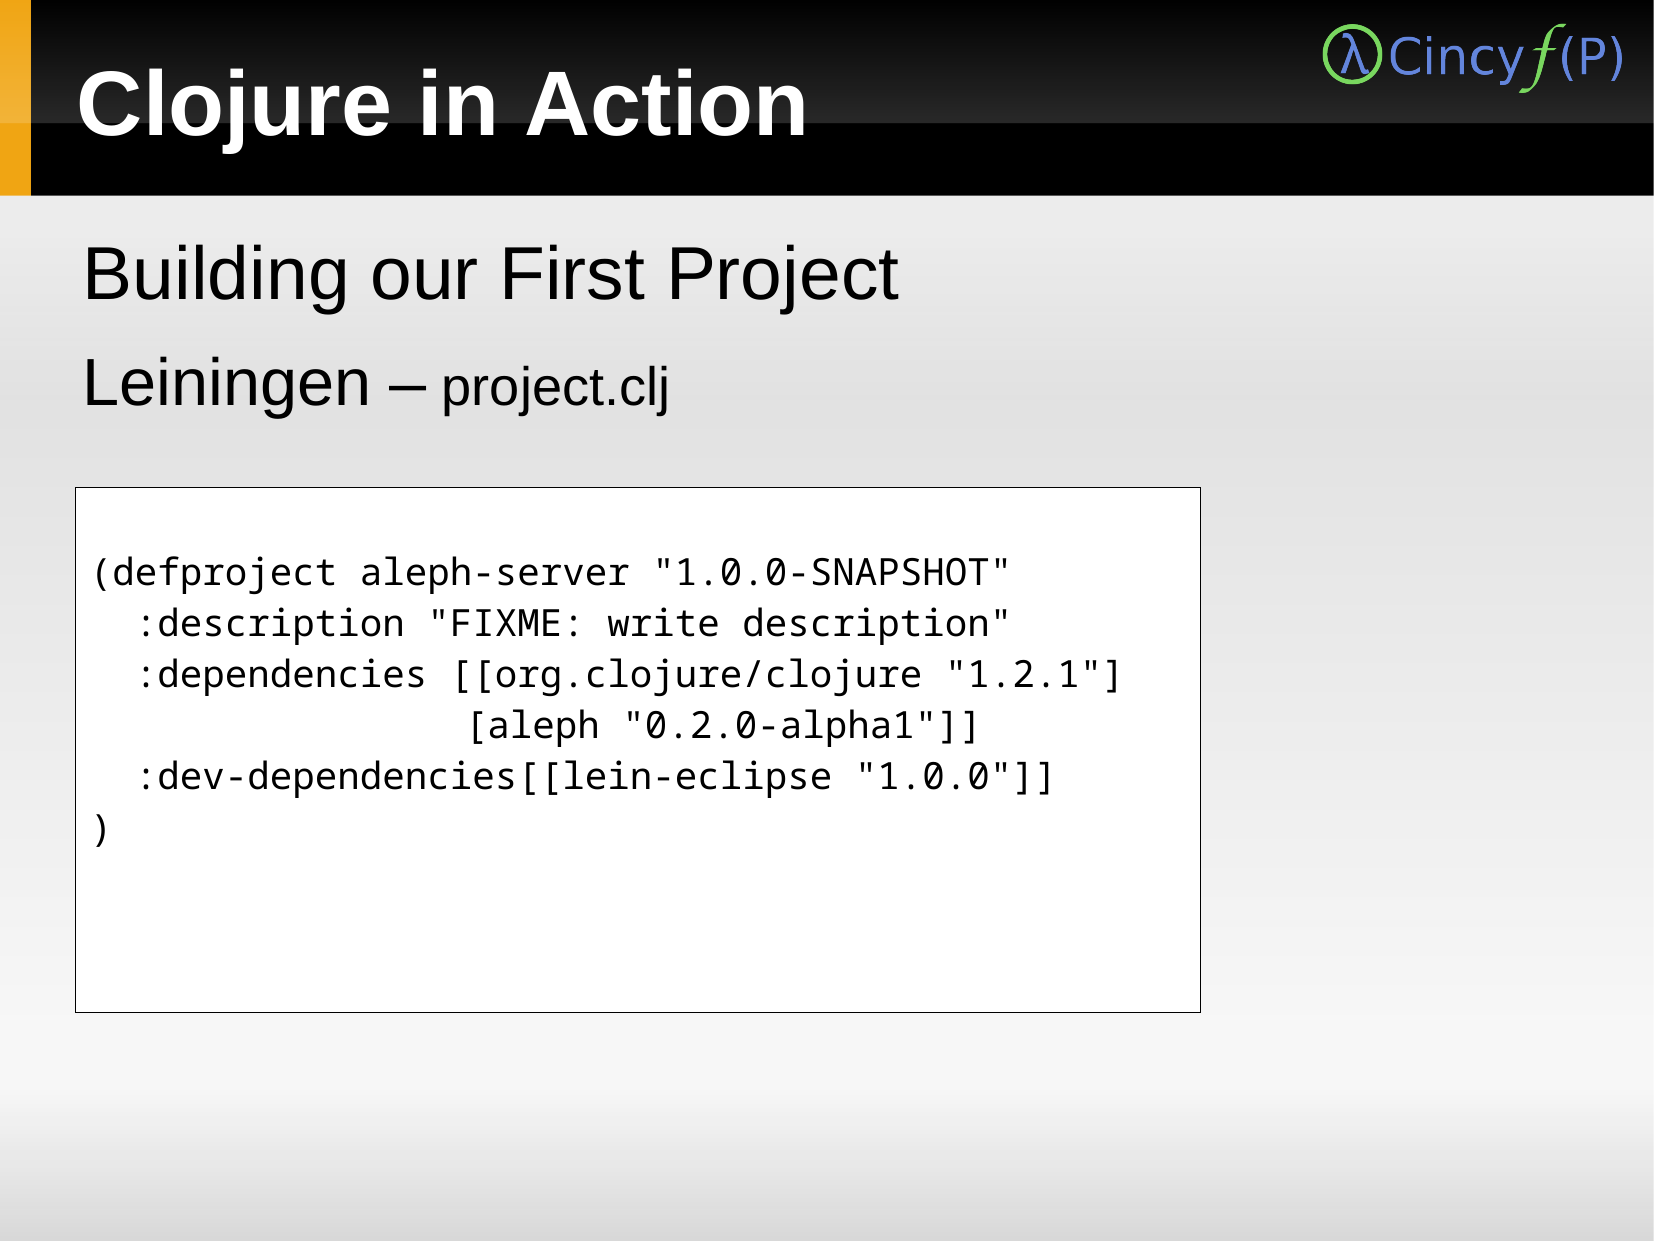

# Clojure in Action
Building our First Project
Leiningen – project.clj
(defproject aleph-server "1.0.0-SNAPSHOT"
 :description "FIXME: write description"
 :dependencies [[org.clojure/clojure "1.2.1"]
		 [aleph "0.2.0-alpha1"]]
 :dev-dependencies[[lein-eclipse "1.0.0"]]
)